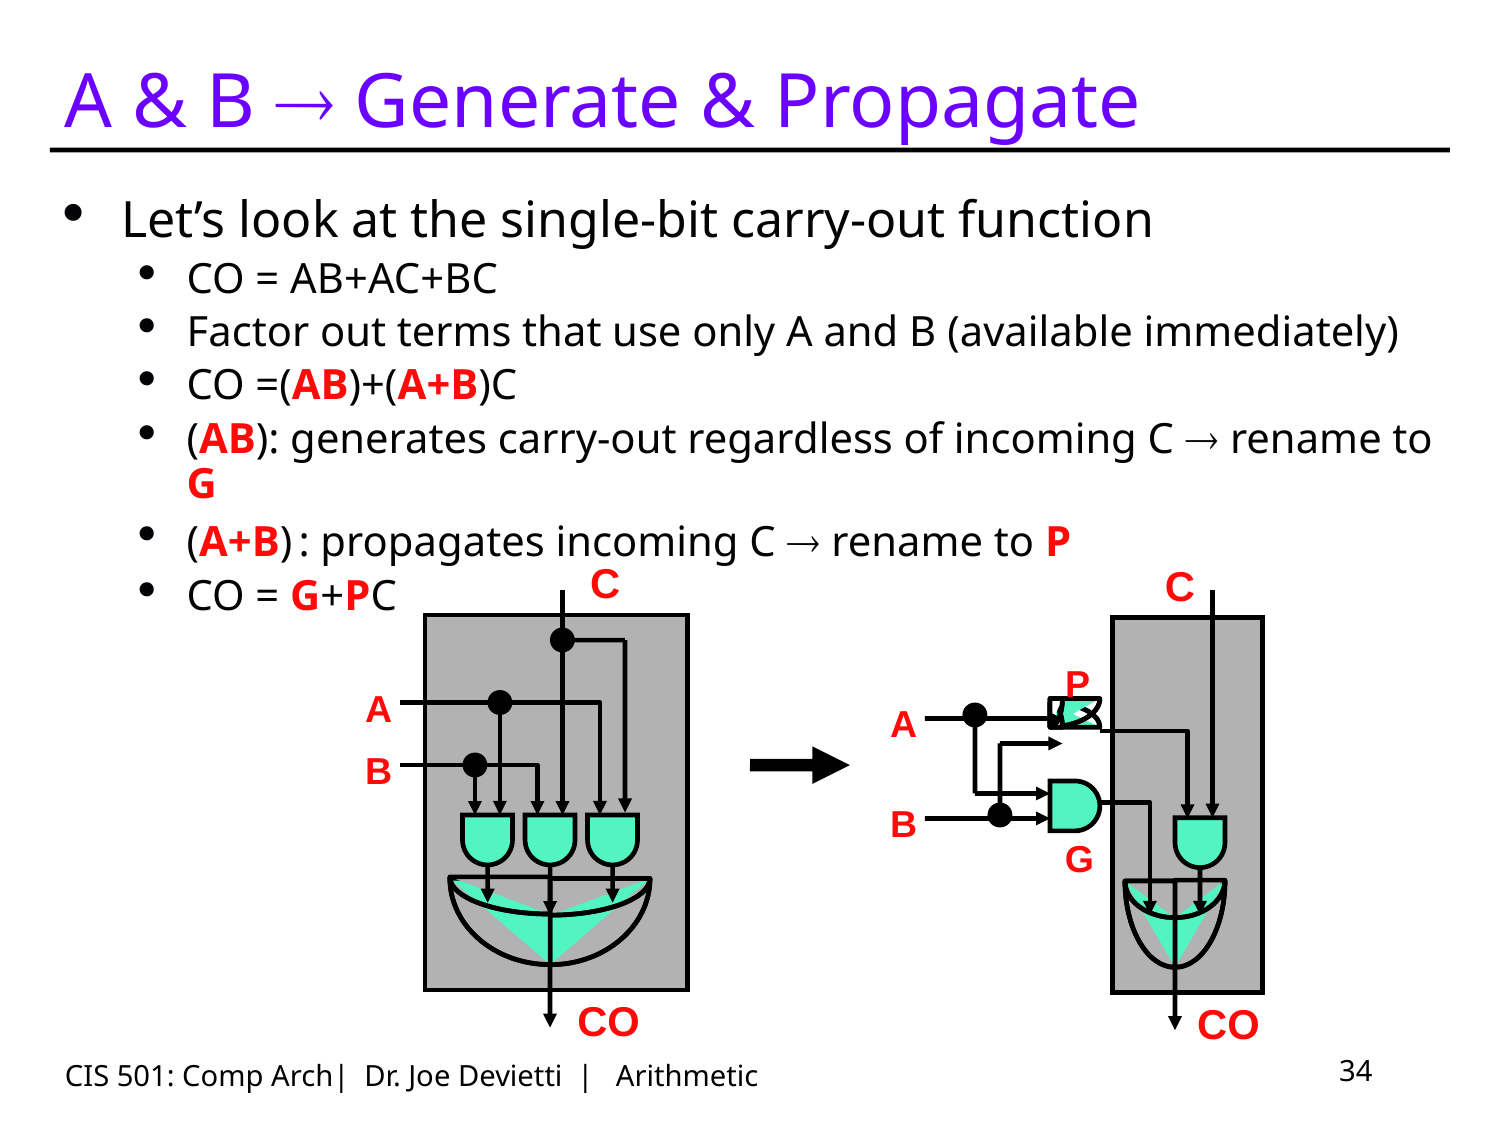

A & B  Generate & Propagate
Let’s look at the single-bit carry-out function
CO = AB+AC+BC
Factor out terms that use only A and B (available immediately)
CO =(AB)+(A+B)C
(AB): generates carry-out regardless of incoming C  rename to G
(A+B) : propagates incoming C  rename to P
CO = G+PC
C
C
P
A
A
B
B
G
CO
CO
CIS 501: Comp Arch| Dr. Joe Devietti | Arithmetic